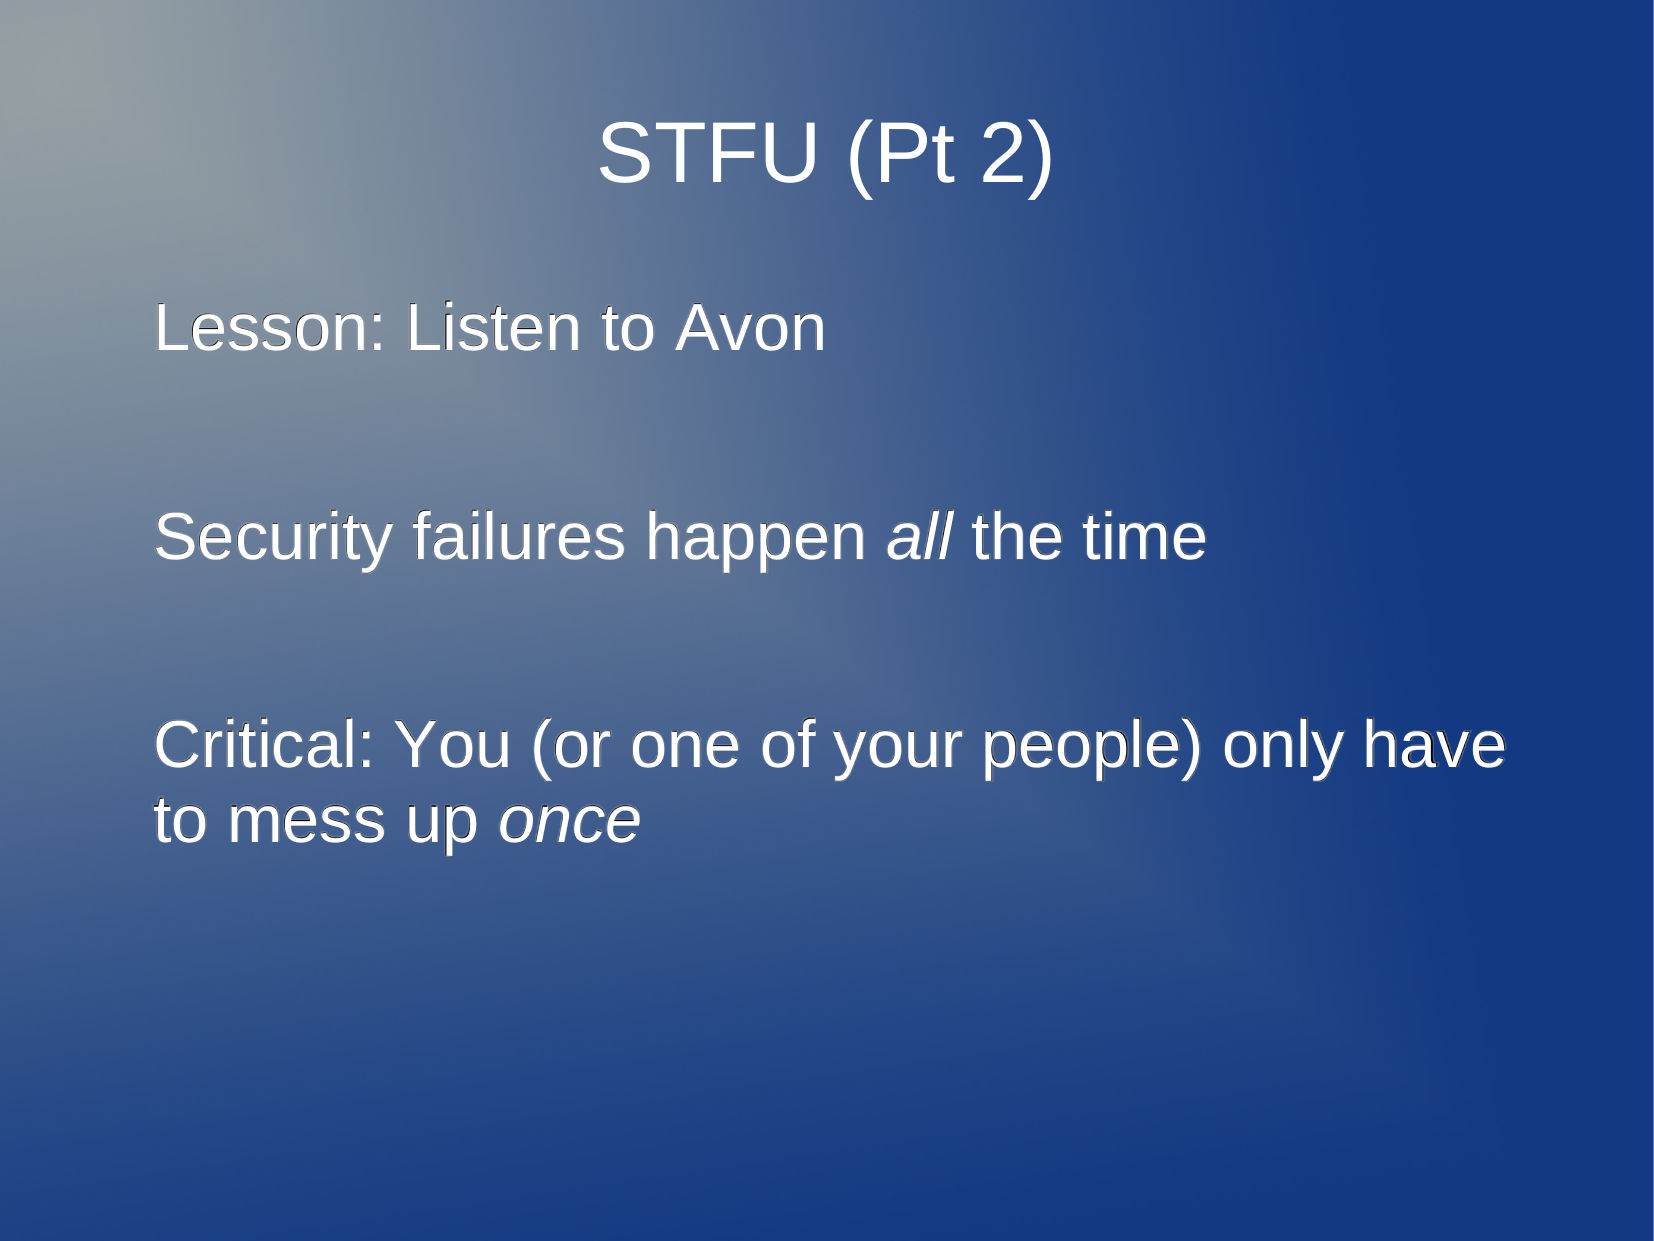

# STFU (Pt 2)
Lesson: Listen to Avon
Security failures happen all the time
Critical: You (or one of your people) only have to mess up once